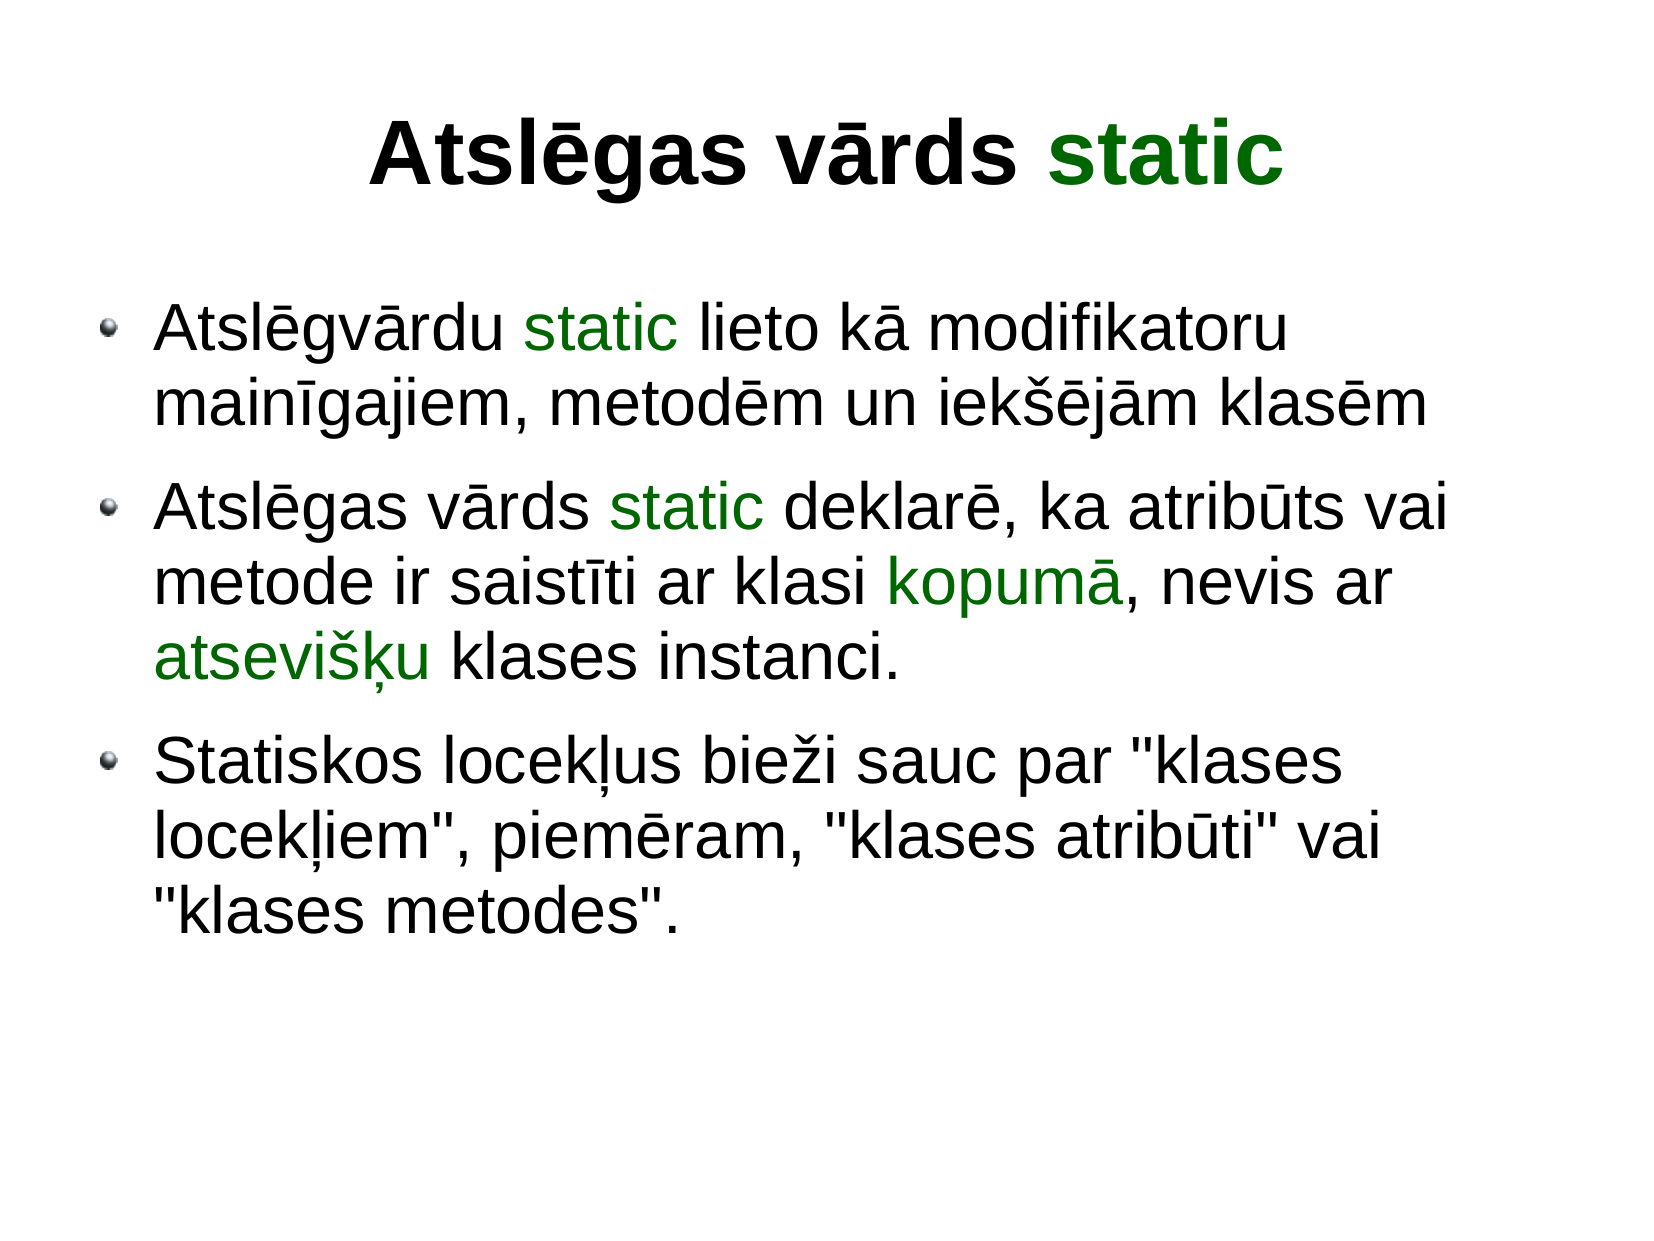

# Atslēgas vārds static
Atslēgvārdu static lieto kā modifikatoru mainīgajiem, metodēm un iekšējām klasēm
Atslēgas vārds static deklarē, ka atribūts vai metode ir saistīti ar klasi kopumā, nevis ar atsevišķu klases instanci.
Statiskos locekļus bieži sauc par "klases locekļiem", piemēram, "klases atribūti" vai "klases metodes".